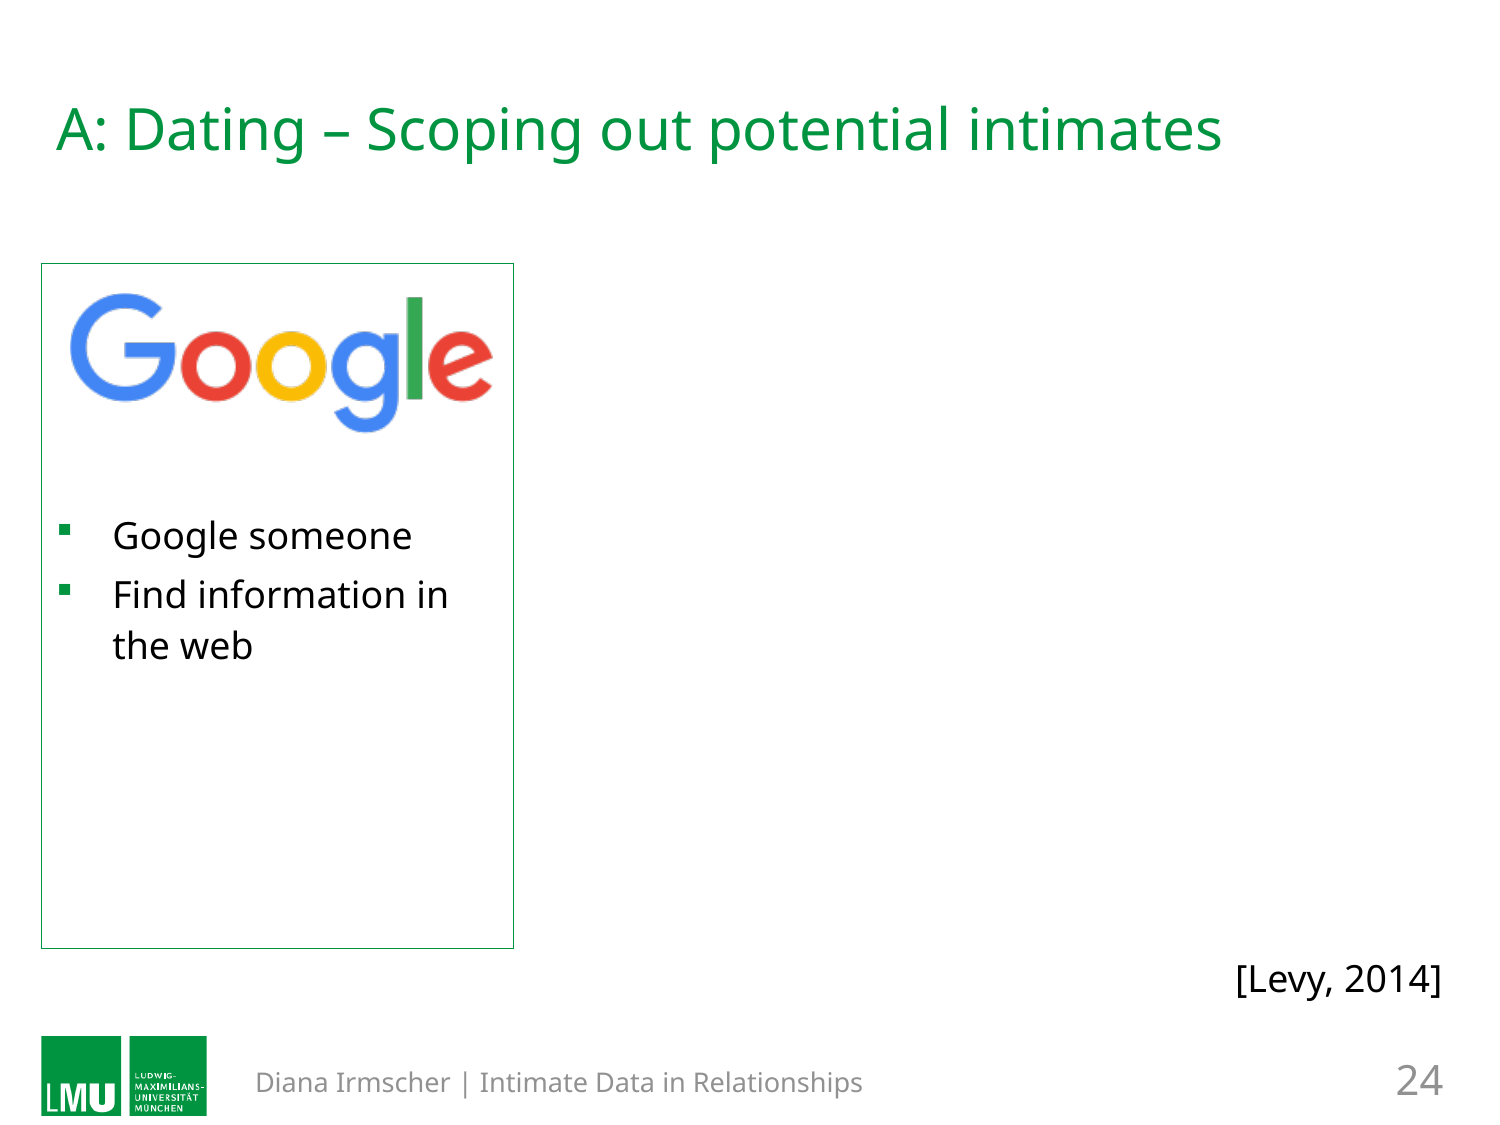

# A: Dating – Scoping out potential intimates
Google someone
Find information in the web
[Levy, 2014]
Diana Irmscher | Intimate Data in Relationships